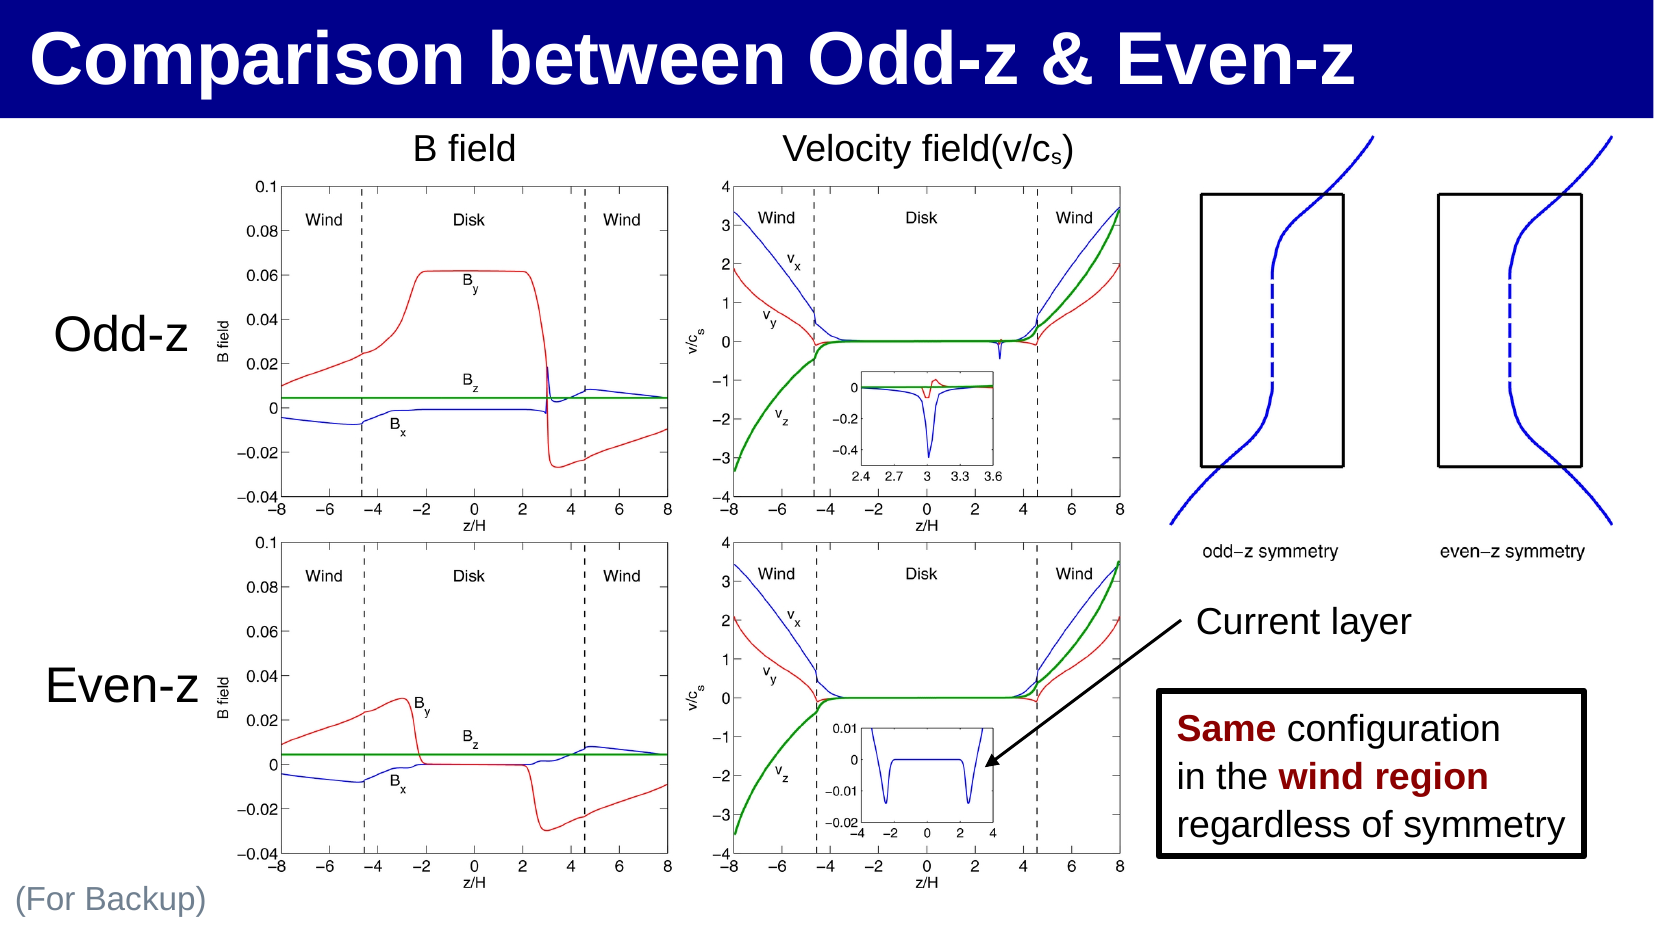

Comparison between Odd-z & Even-z
B field
Velocity field(v/cs)
Odd-z
Current layer
Even-z
Same configuration
in the wind region
regardless of symmetry